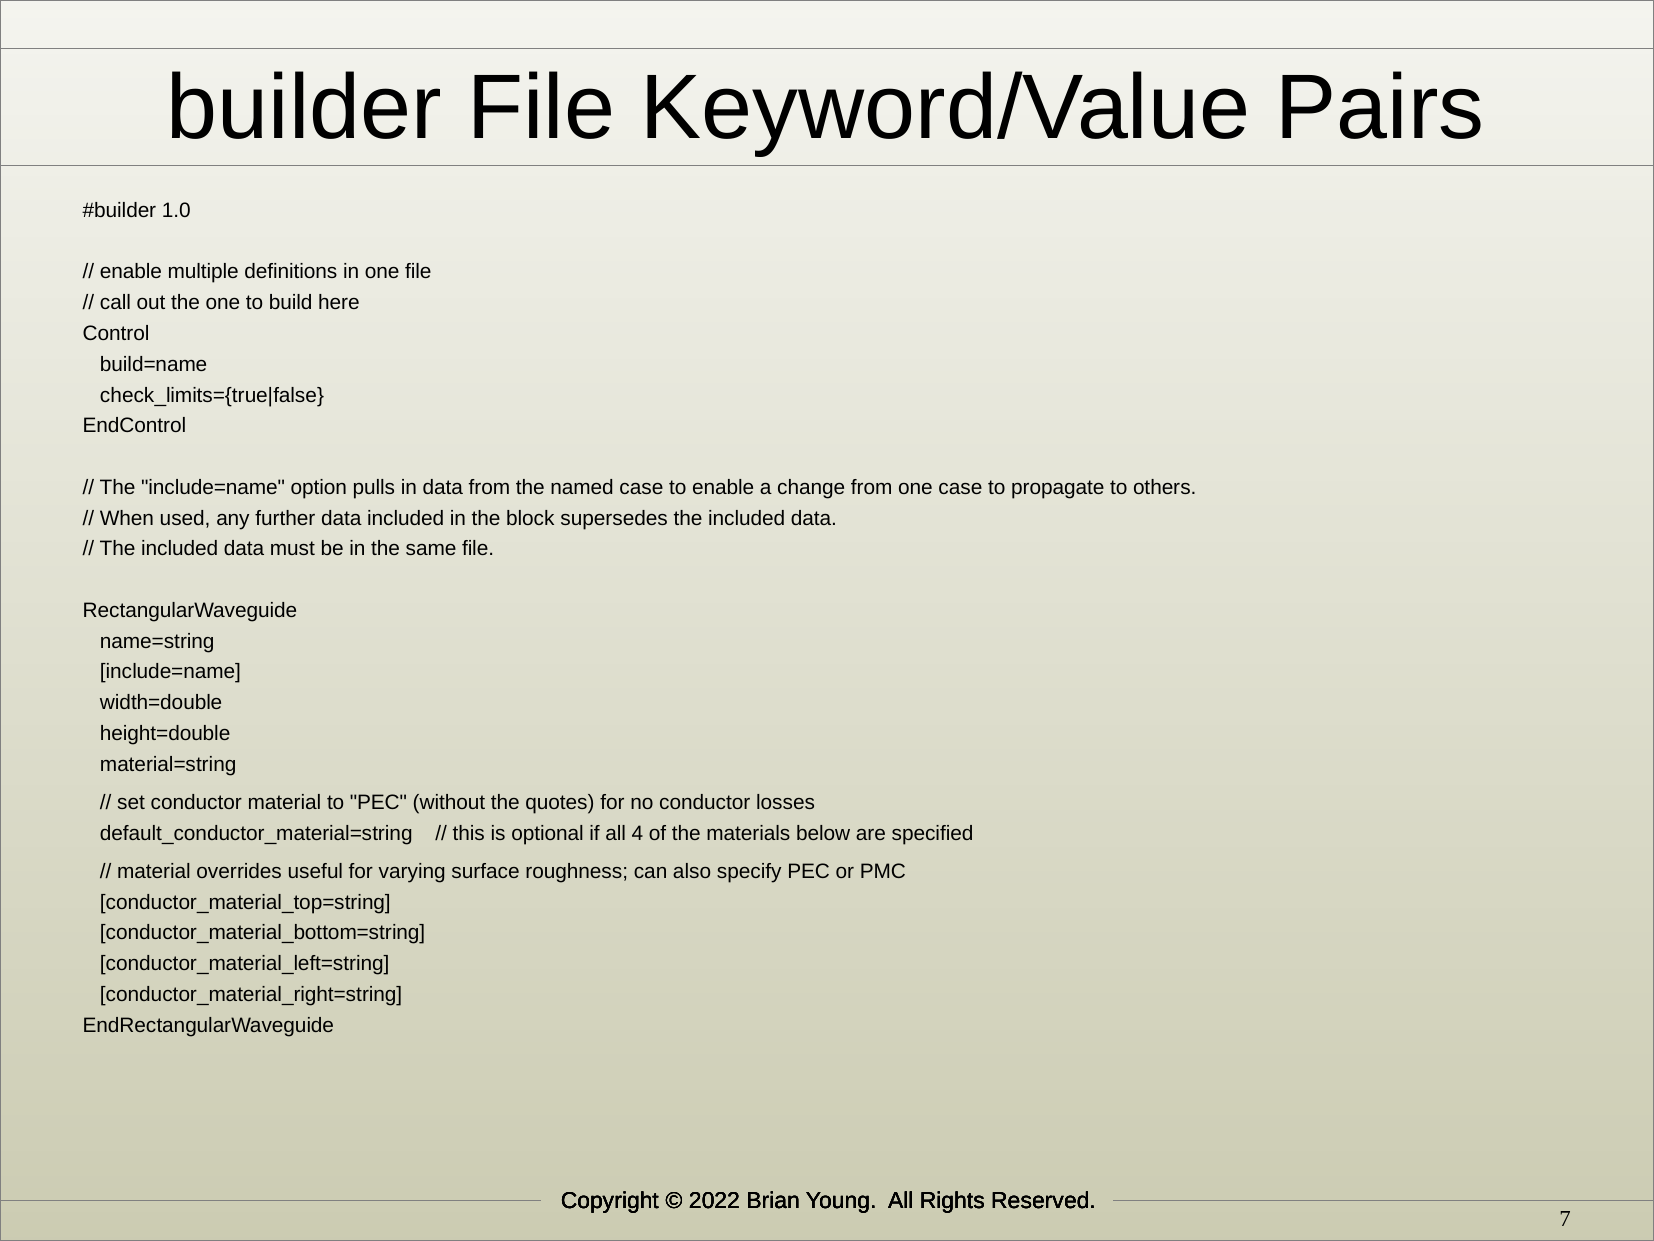

# builder File Keyword/Value Pairs
#builder 1.0
// enable multiple definitions in one file
// call out the one to build here
Control
 build=name
 check_limits={true|false}
EndControl
// The "include=name" option pulls in data from the named case to enable a change from one case to propagate to others.
// When used, any further data included in the block supersedes the included data.
// The included data must be in the same file.
RectangularWaveguide
 name=string
 [include=name]
 width=double
 height=double
 material=string
 // set conductor material to "PEC" (without the quotes) for no conductor losses
 default_conductor_material=string // this is optional if all 4 of the materials below are specified
 // material overrides useful for varying surface roughness; can also specify PEC or PMC
 [conductor_material_top=string]
 [conductor_material_bottom=string]
 [conductor_material_left=string]
 [conductor_material_right=string]
EndRectangularWaveguide
7